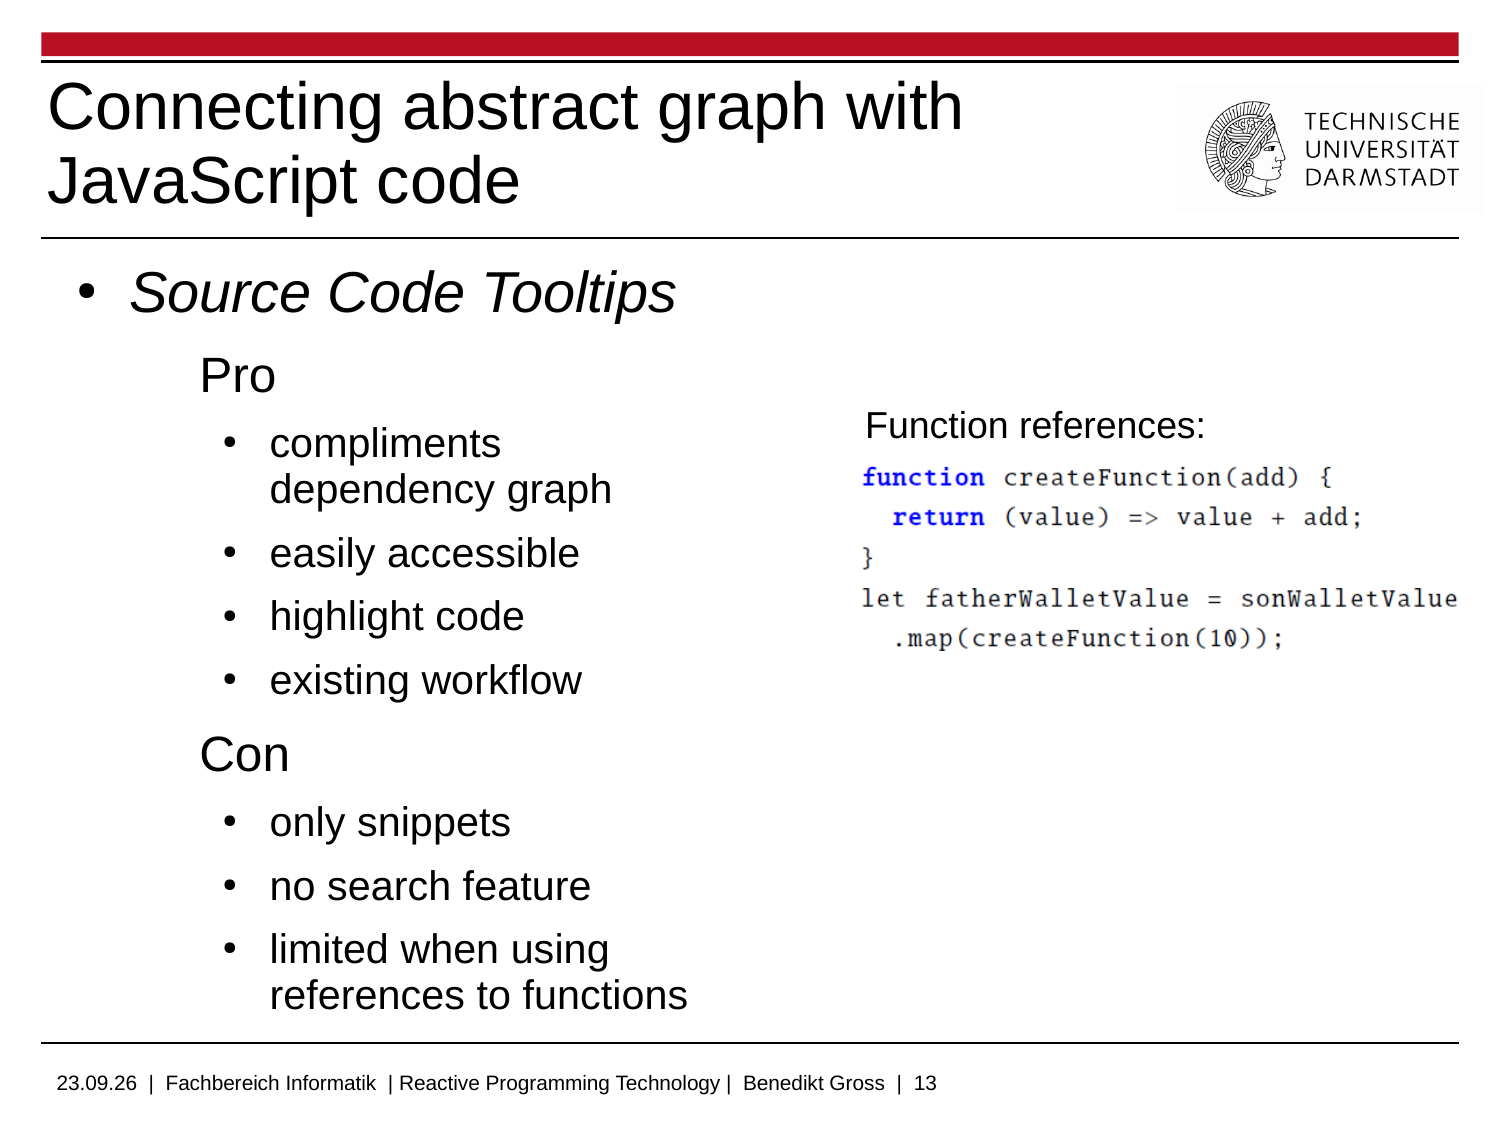

# Connecting abstract graph with JavaScript code
Source Code Tooltips
Pro
compliments dependency graph
easily accessible
highlight code
existing workflow
Con
only snippets
no search feature
limited when using references to functions
Function references: